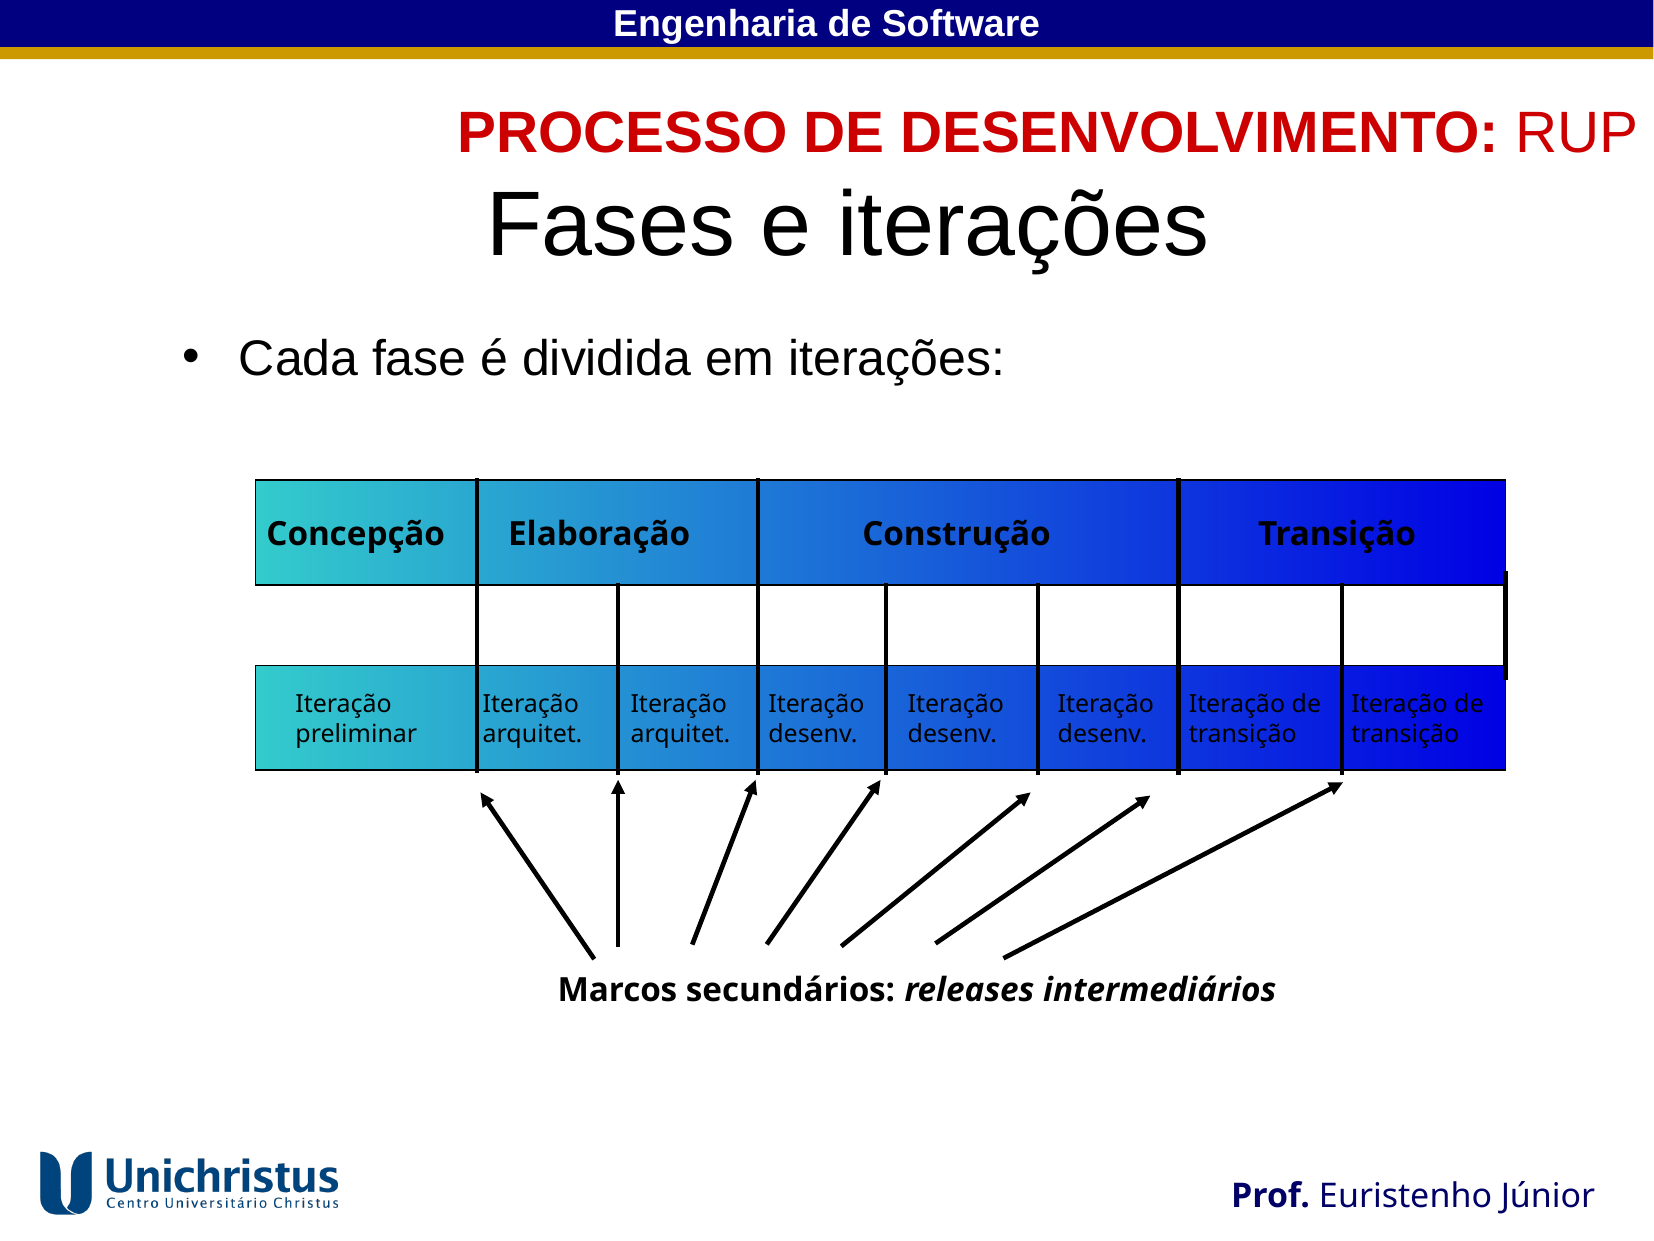

Engenharia de Software
PROCESSO DE DESENVOLVIMENTO: RUP
# Fases e iterações
Cada fase é dividida em iterações:
Concepção
Elaboração
Construção
Transição
Iteração preliminar
Iteração arquitet.
Iteração arquitet.
Iteração desenv.
Iteração desenv.
Iteração desenv.
Iteração de transição
Iteração de transição
Marcos secundários: releases intermediários
Prof. Euristenho Júnior